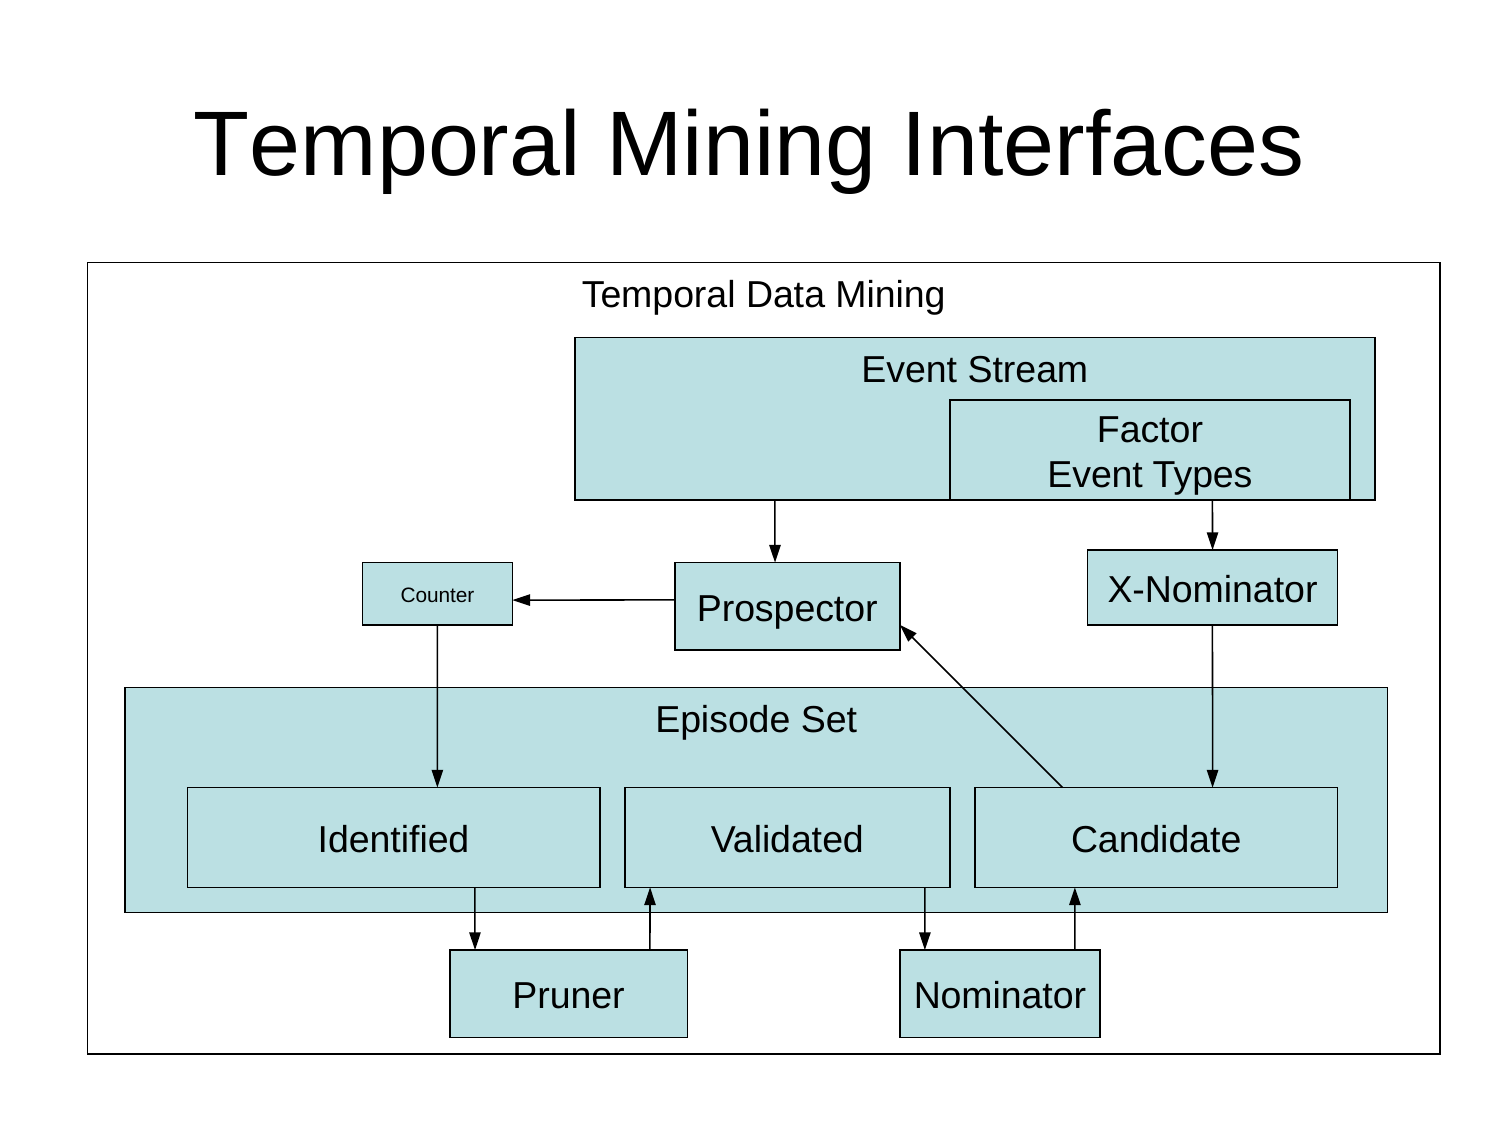

# Temporal Mining Interfaces
Temporal Data Mining
Event Stream
Factor
Event Types
X-Nominator
Counter
Prospector
Episode Set
Identified
Validated
Candidate
Pruner
Nominator